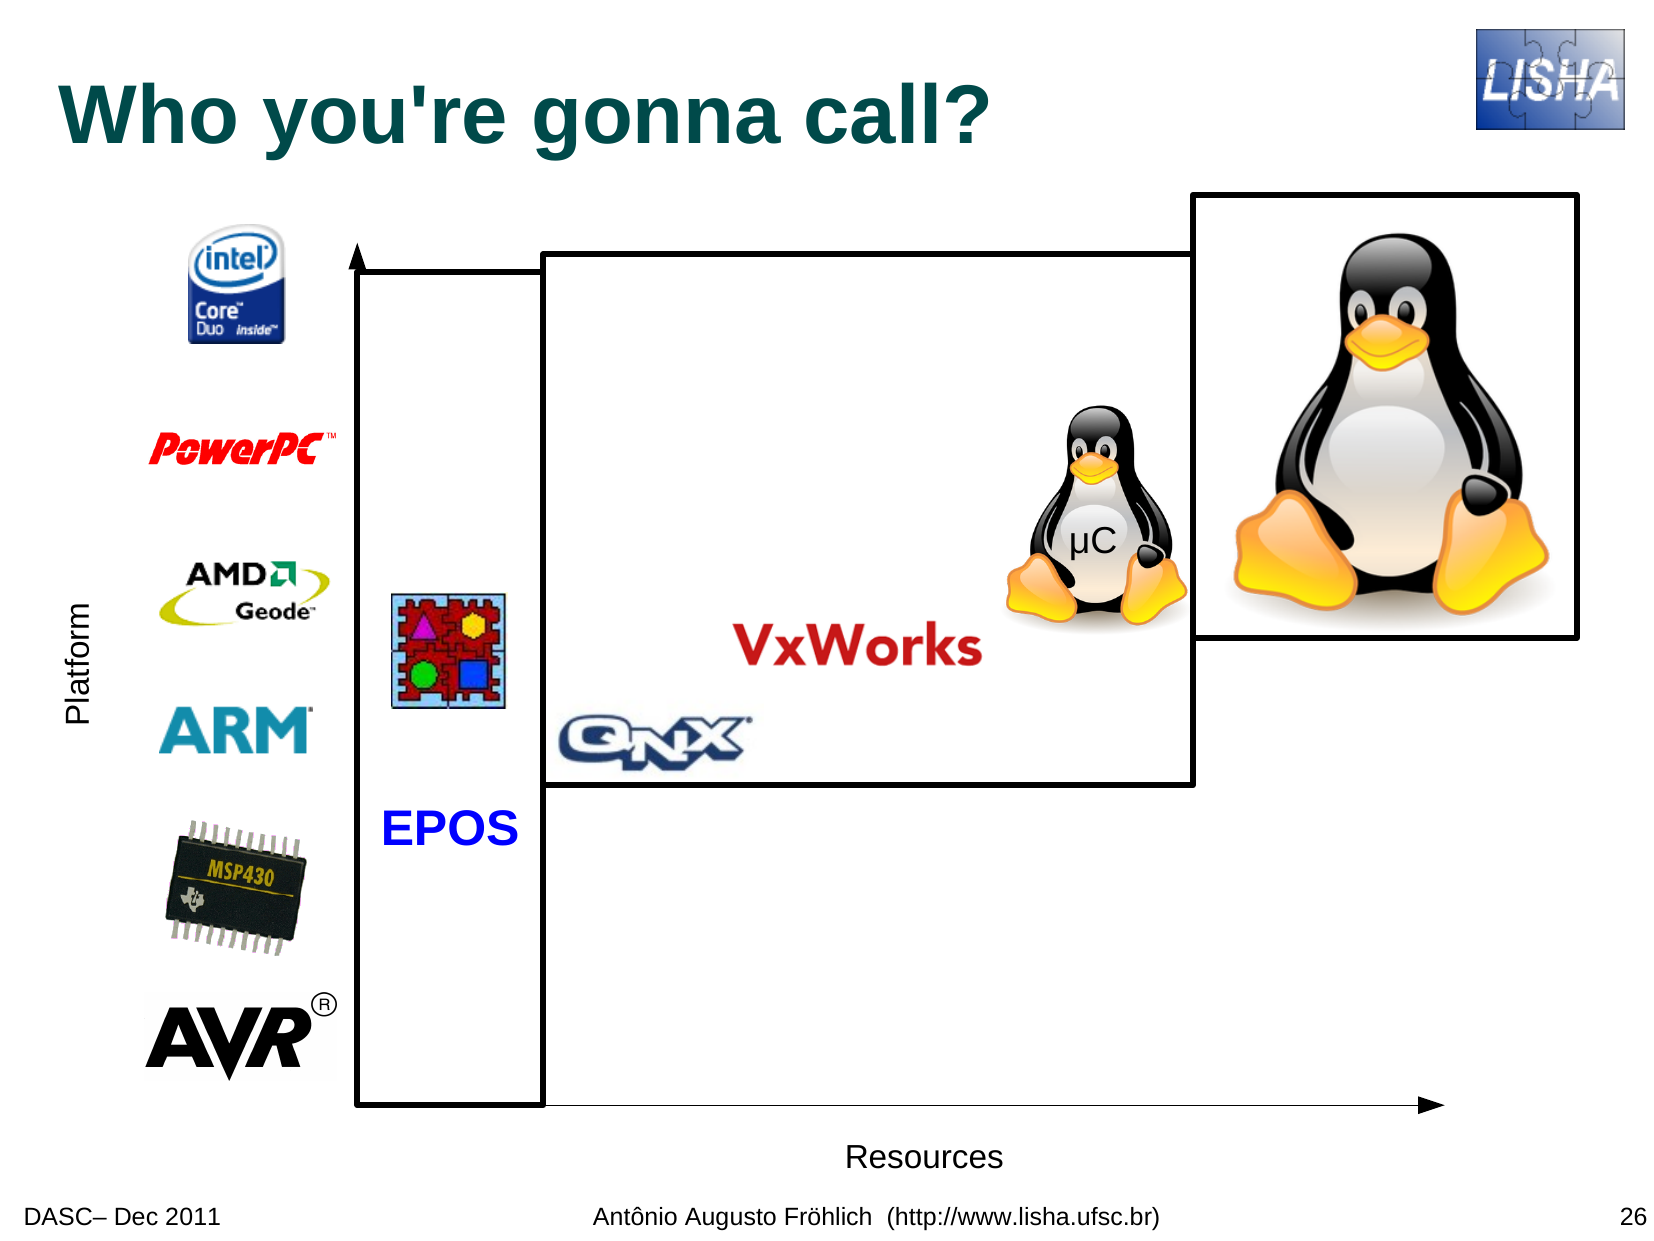

# Who you're gonna call?
EPOS
μC
Platform
Resources